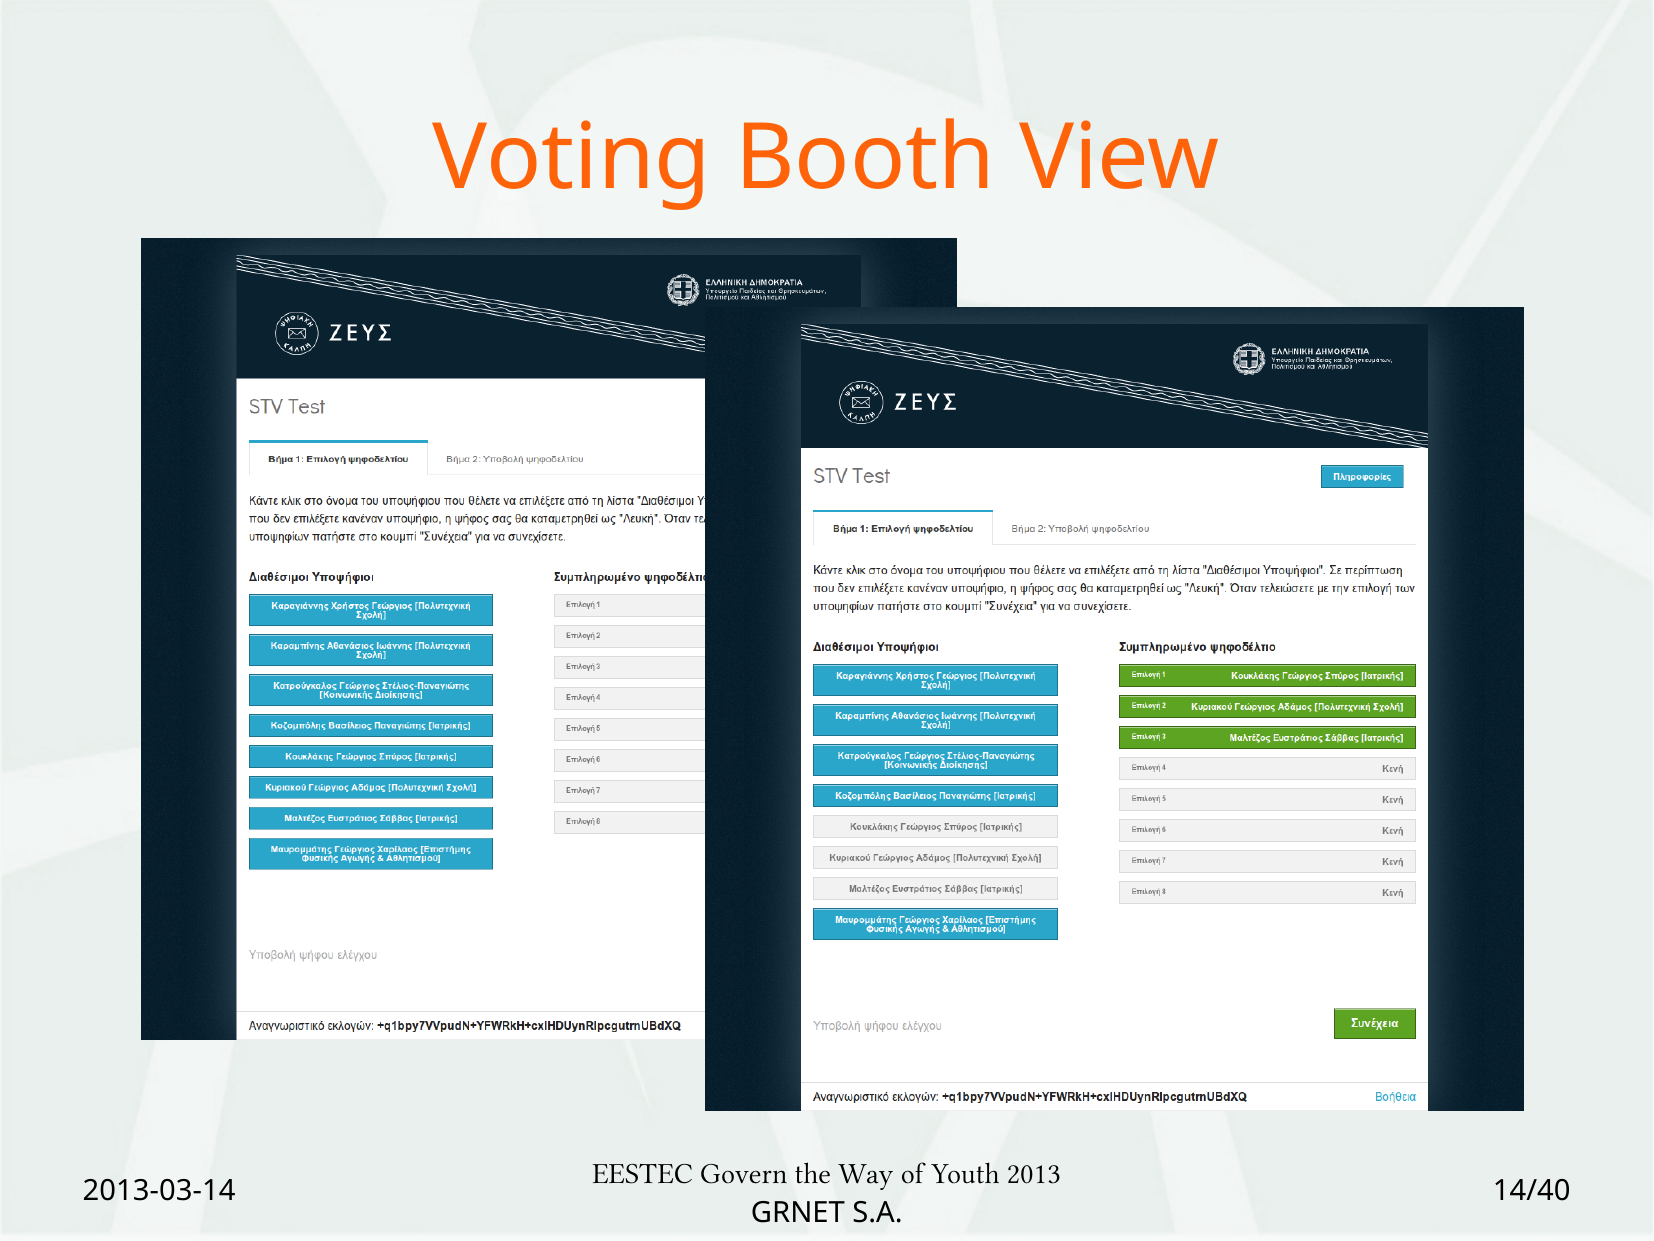

# Voting Booth View
GRNET S.A.
2013-03-14
14